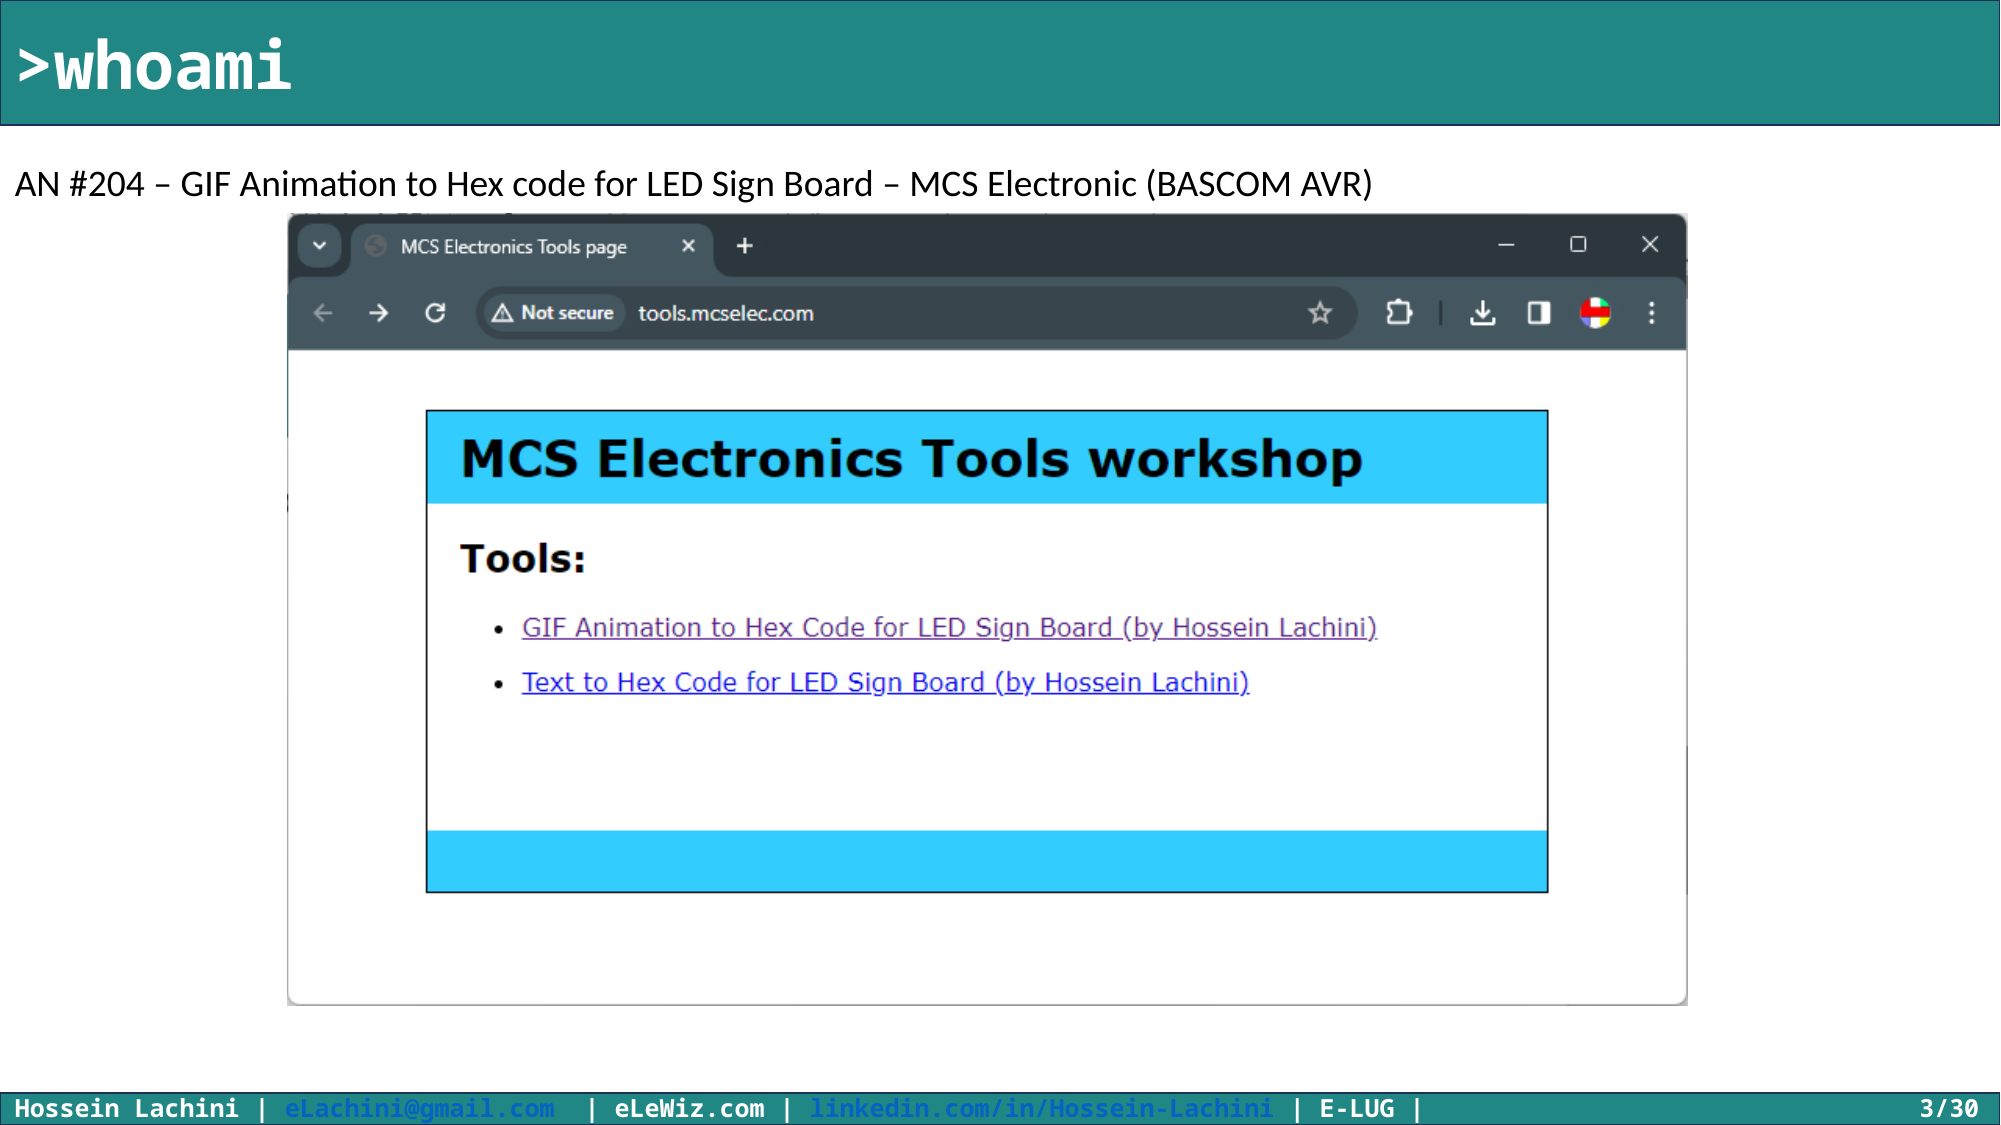

>whoami
AN #204 – GIF Animation to Hex code for LED Sign Board – MCS Electronic (BASCOM AVR)
Hossein Lachini | eLachini@gmail.com | eLeWiz.com | linkedin.com/in/Hossein-Lachini | E-LUG | 3/30